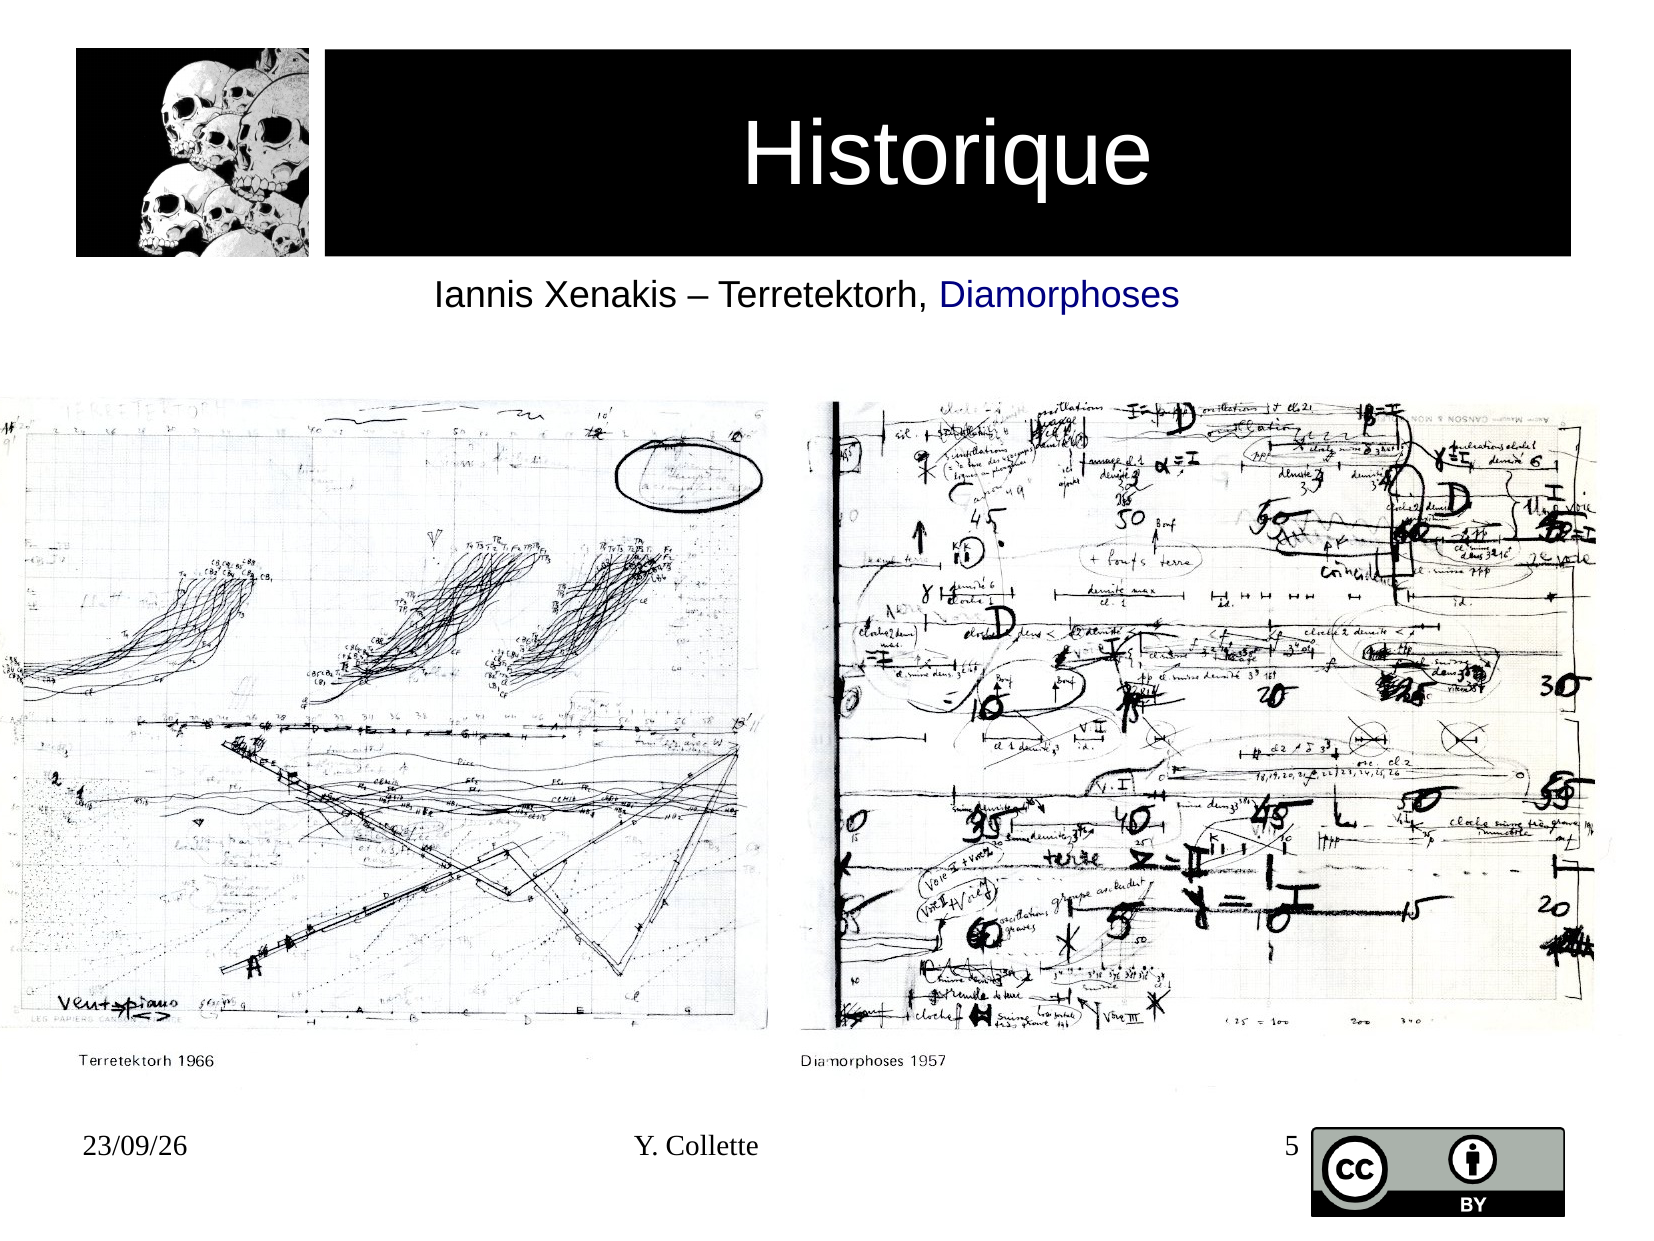

# Historique
Iannis Xenakis – Terretektorh, Diamorphoses
Y. Collette
5